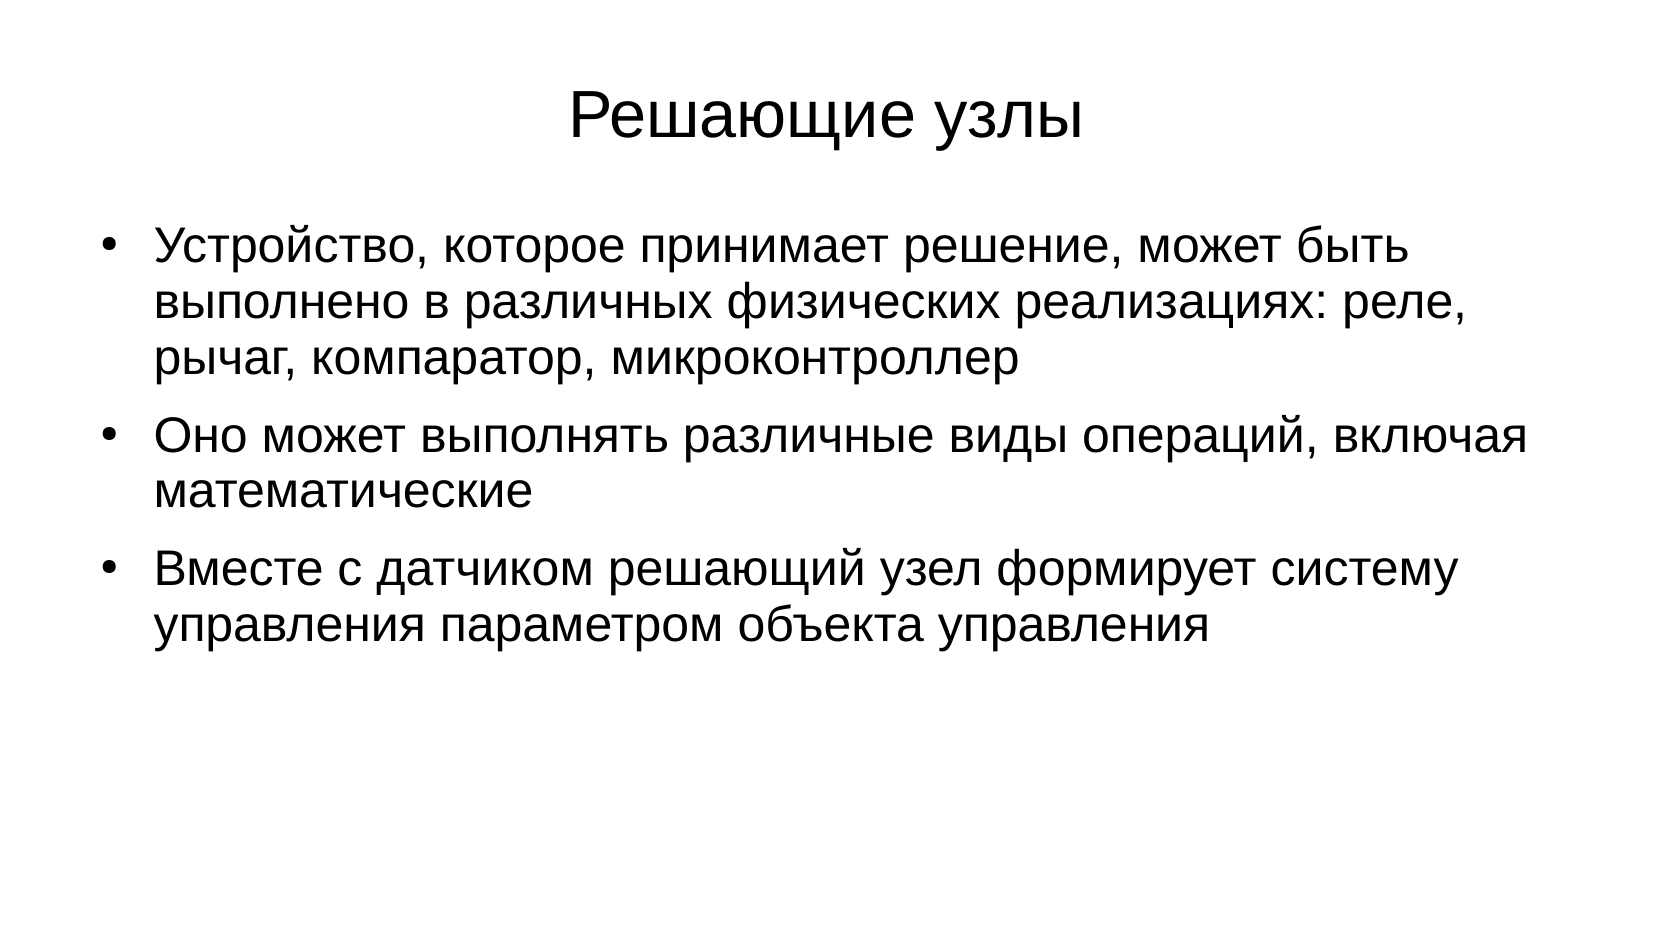

# Решающие узлы
Устройство, которое принимает решение, может быть выполнено в различных физических реализациях: реле, рычаг, компаратор, микроконтроллер
Оно может выполнять различные виды операций, включая математические
Вместе с датчиком решающий узел формирует систему управления параметром объекта управления